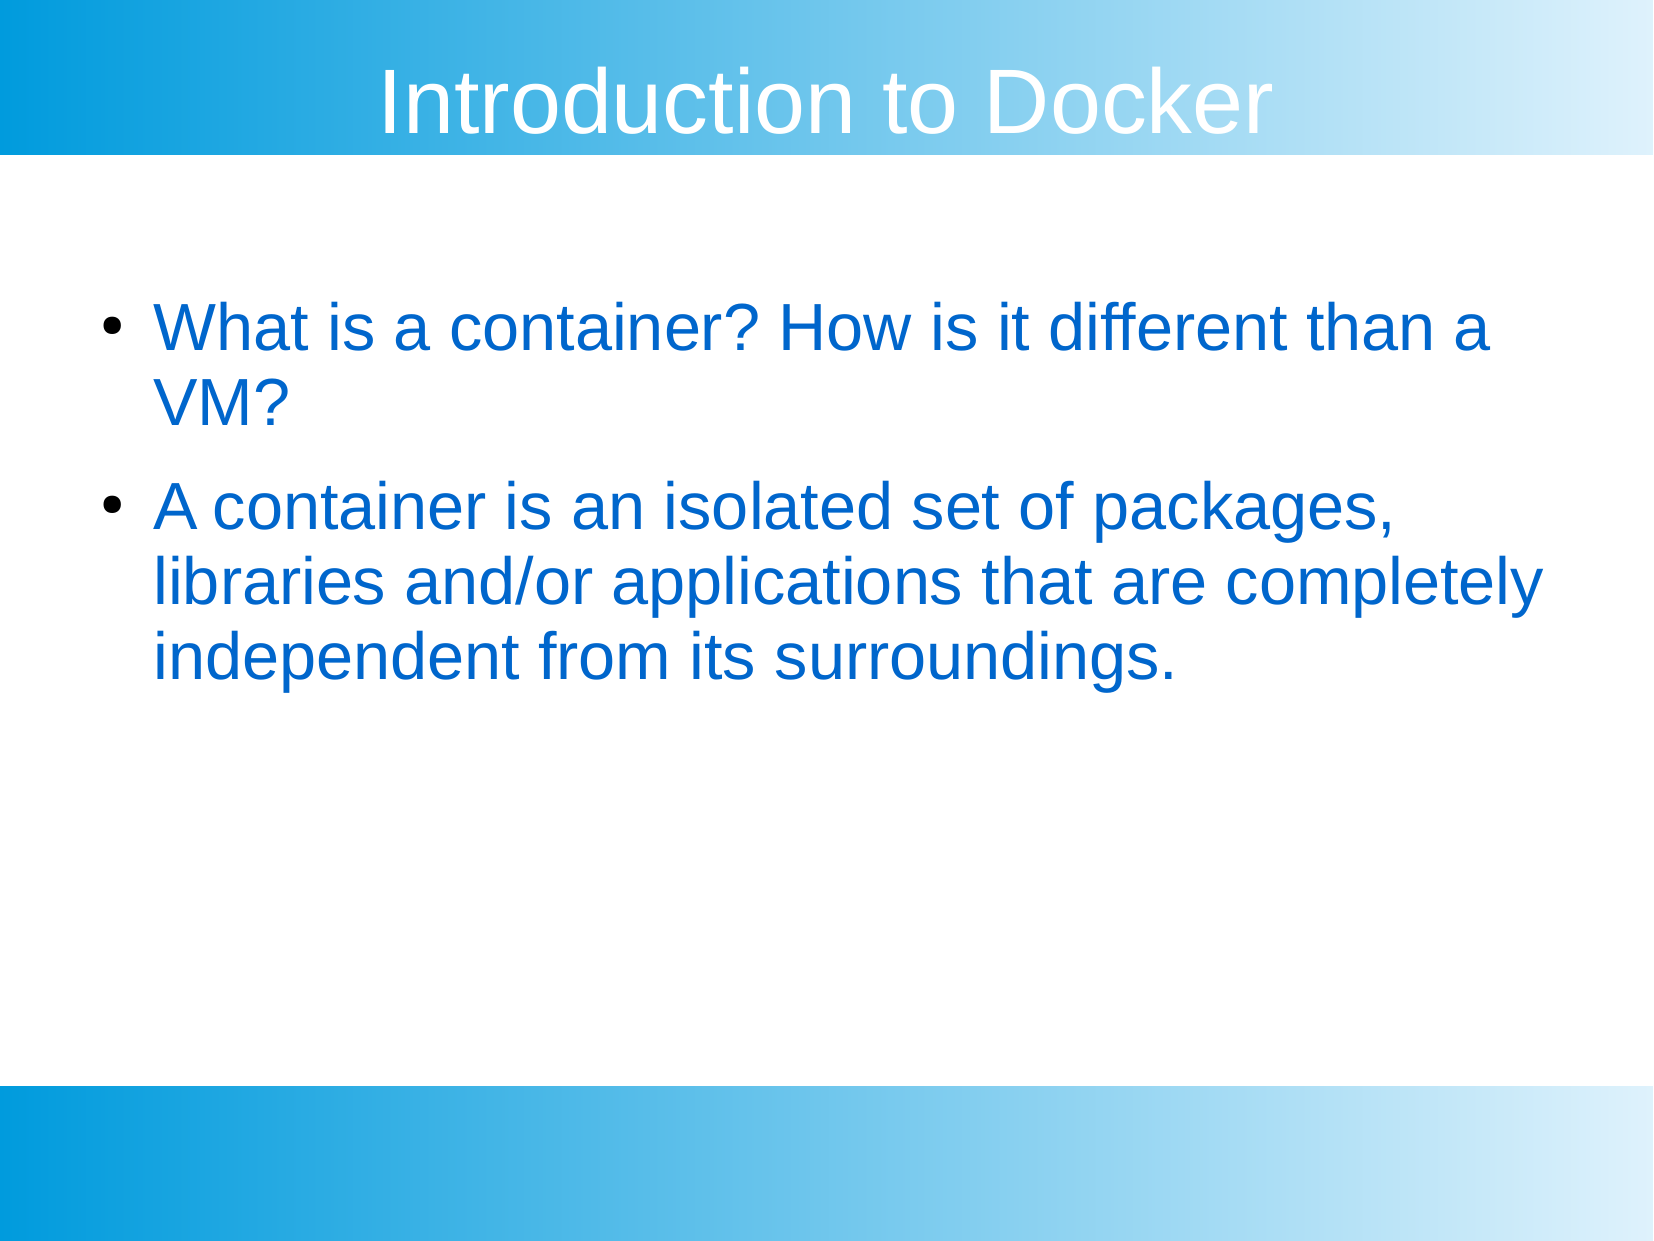

# Introduction to Docker
What is a container? How is it different than a VM?
A container is an isolated set of packages, libraries and/or applications that are completely independent from its surroundings.